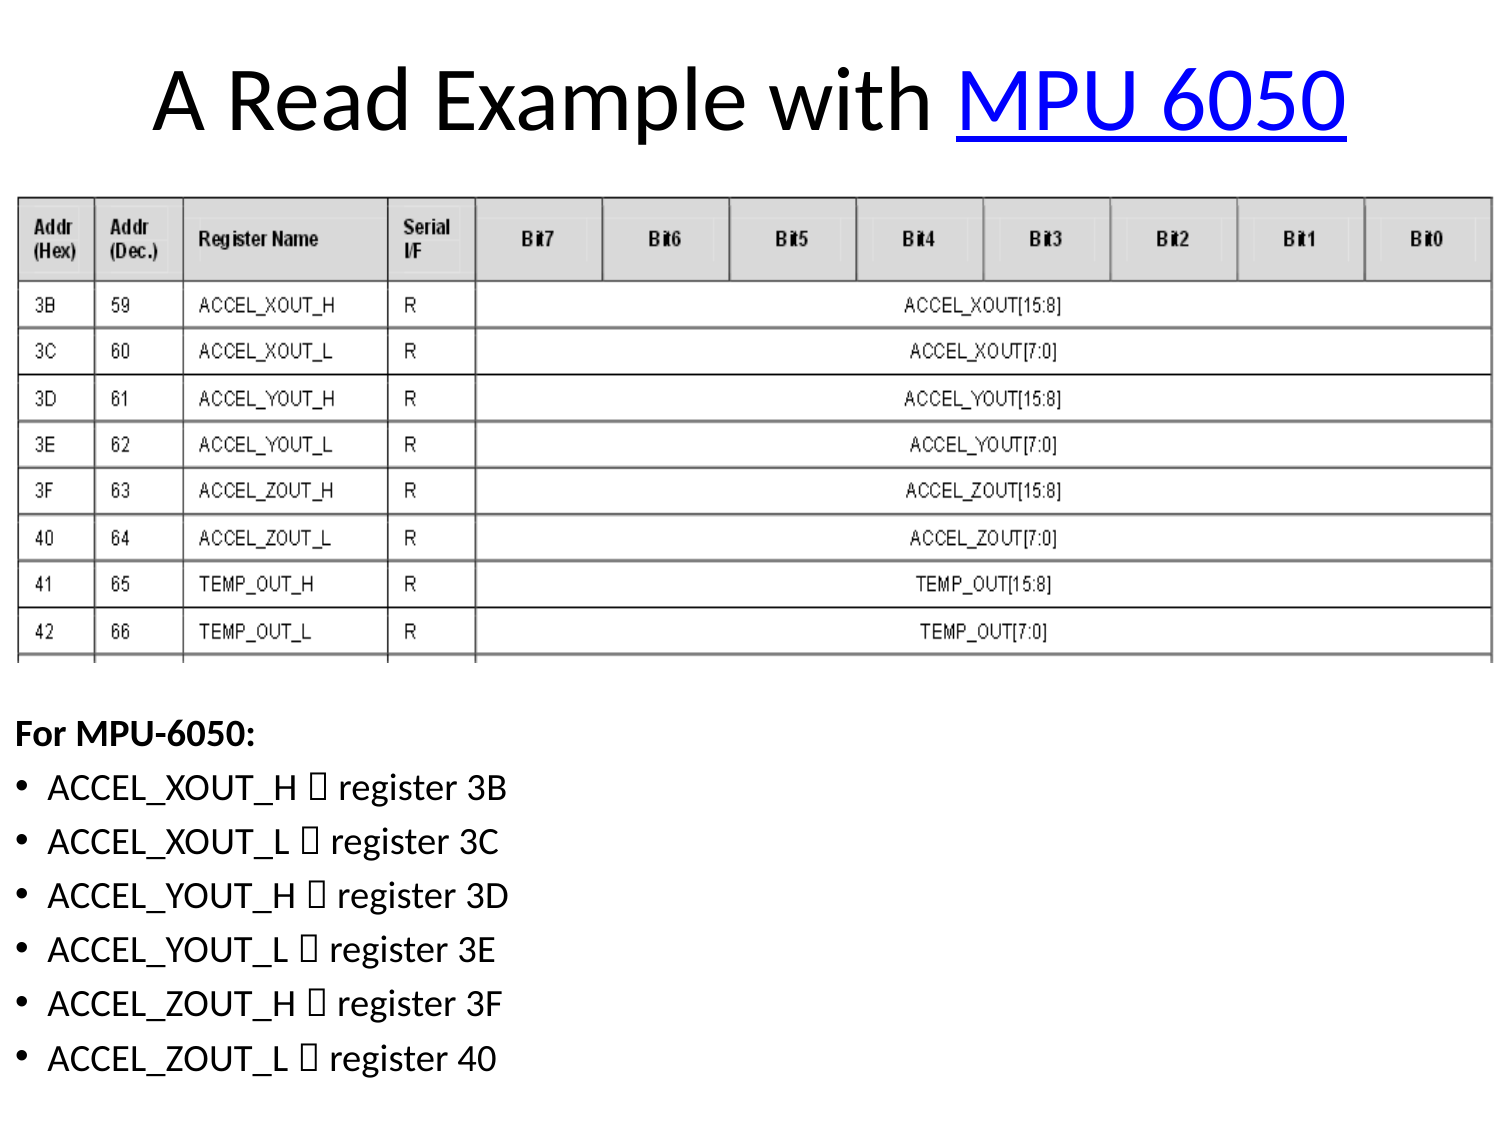

# A Read Example with MPU 6050
For MPU-6050:
ACCEL_XOUT_H  register 3B
ACCEL_XOUT_L  register 3C
ACCEL_YOUT_H  register 3D
ACCEL_YOUT_L  register 3E
ACCEL_ZOUT_H  register 3F
ACCEL_ZOUT_L  register 40